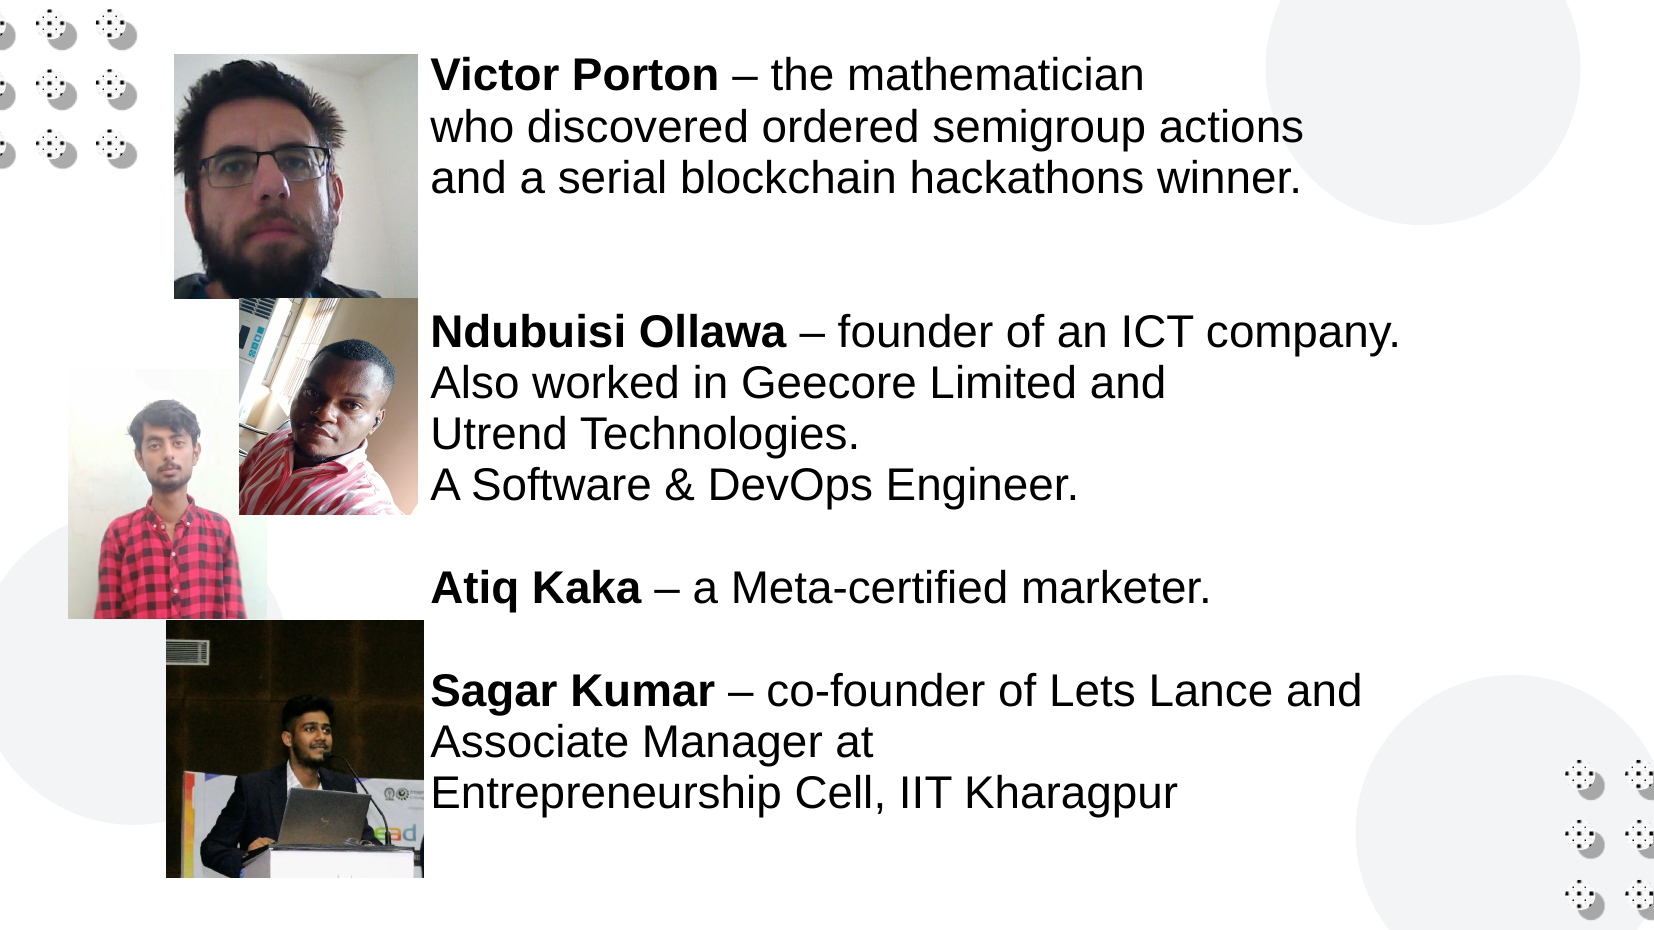

Victor Porton – the mathematician
who discovered ordered semigroup actions
and a serial blockchain hackathons winner.
Ndubuisi Ollawa – founder of an ICT company.
Also worked in Geecore Limited and
Utrend Technologies.
A Software & DevOps Engineer.
Atiq Kaka – a Meta-certified marketer.
Sagar Kumar – co-founder of Lets Lance and
Associate Manager at
Entrepreneurship Cell, IIT Kharagpur